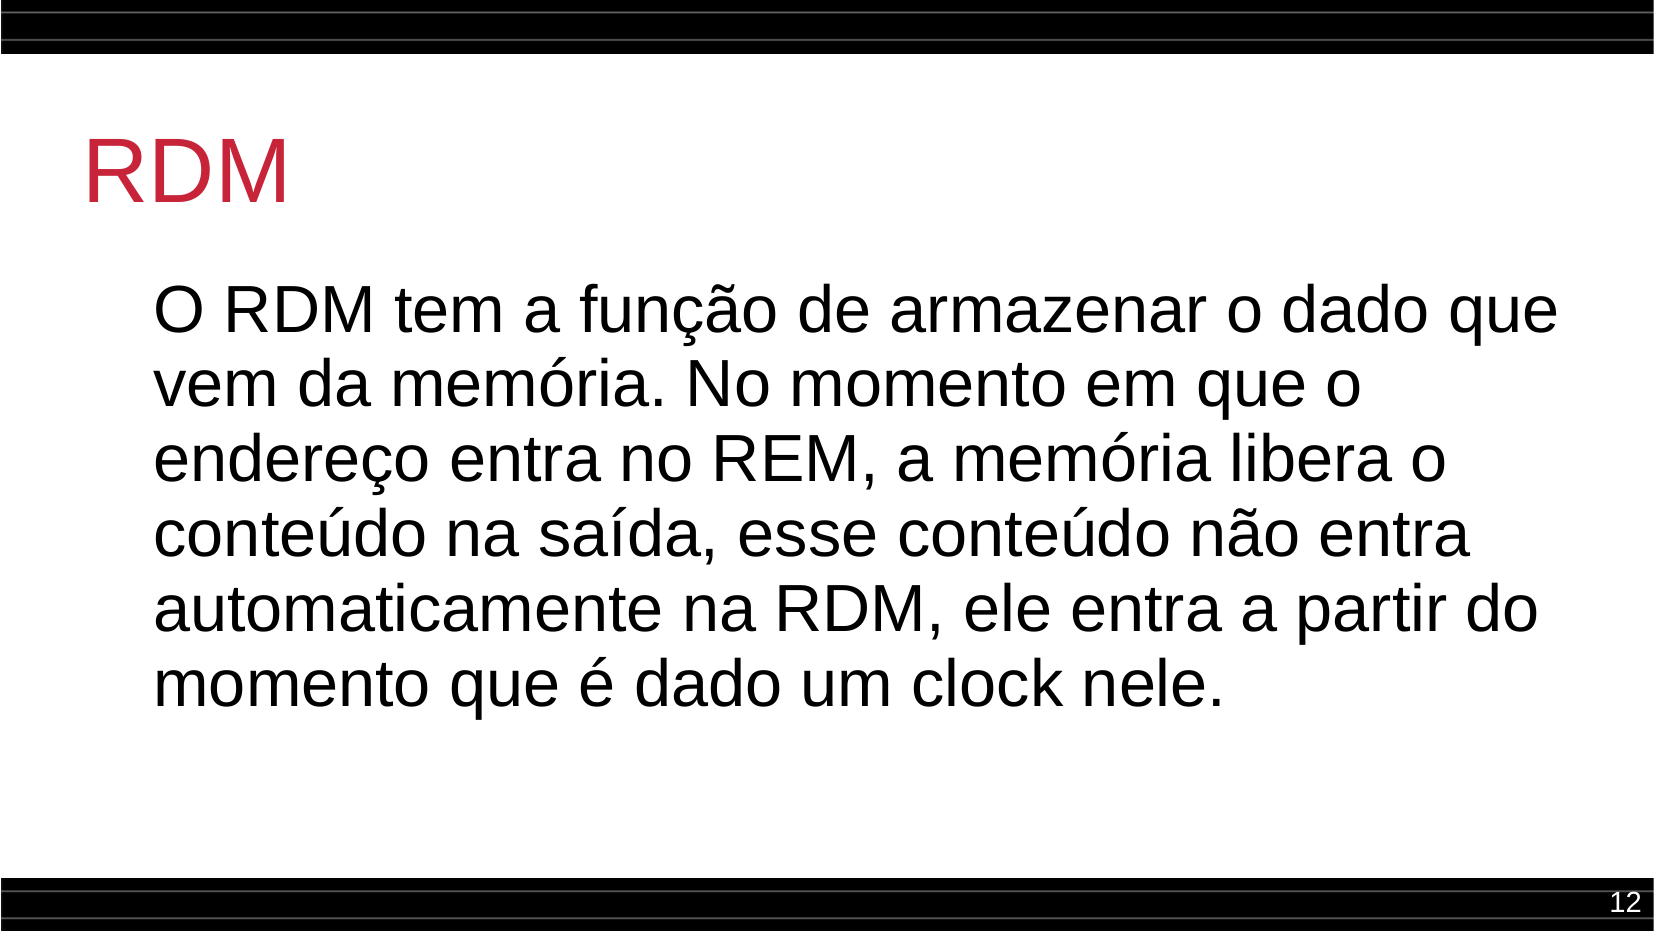

# RDM
O RDM tem a função de armazenar o dado que vem da memória. No momento em que o endereço entra no REM, a memória libera o conteúdo na saída, esse conteúdo não entra automaticamente na RDM, ele entra a partir do momento que é dado um clock nele.